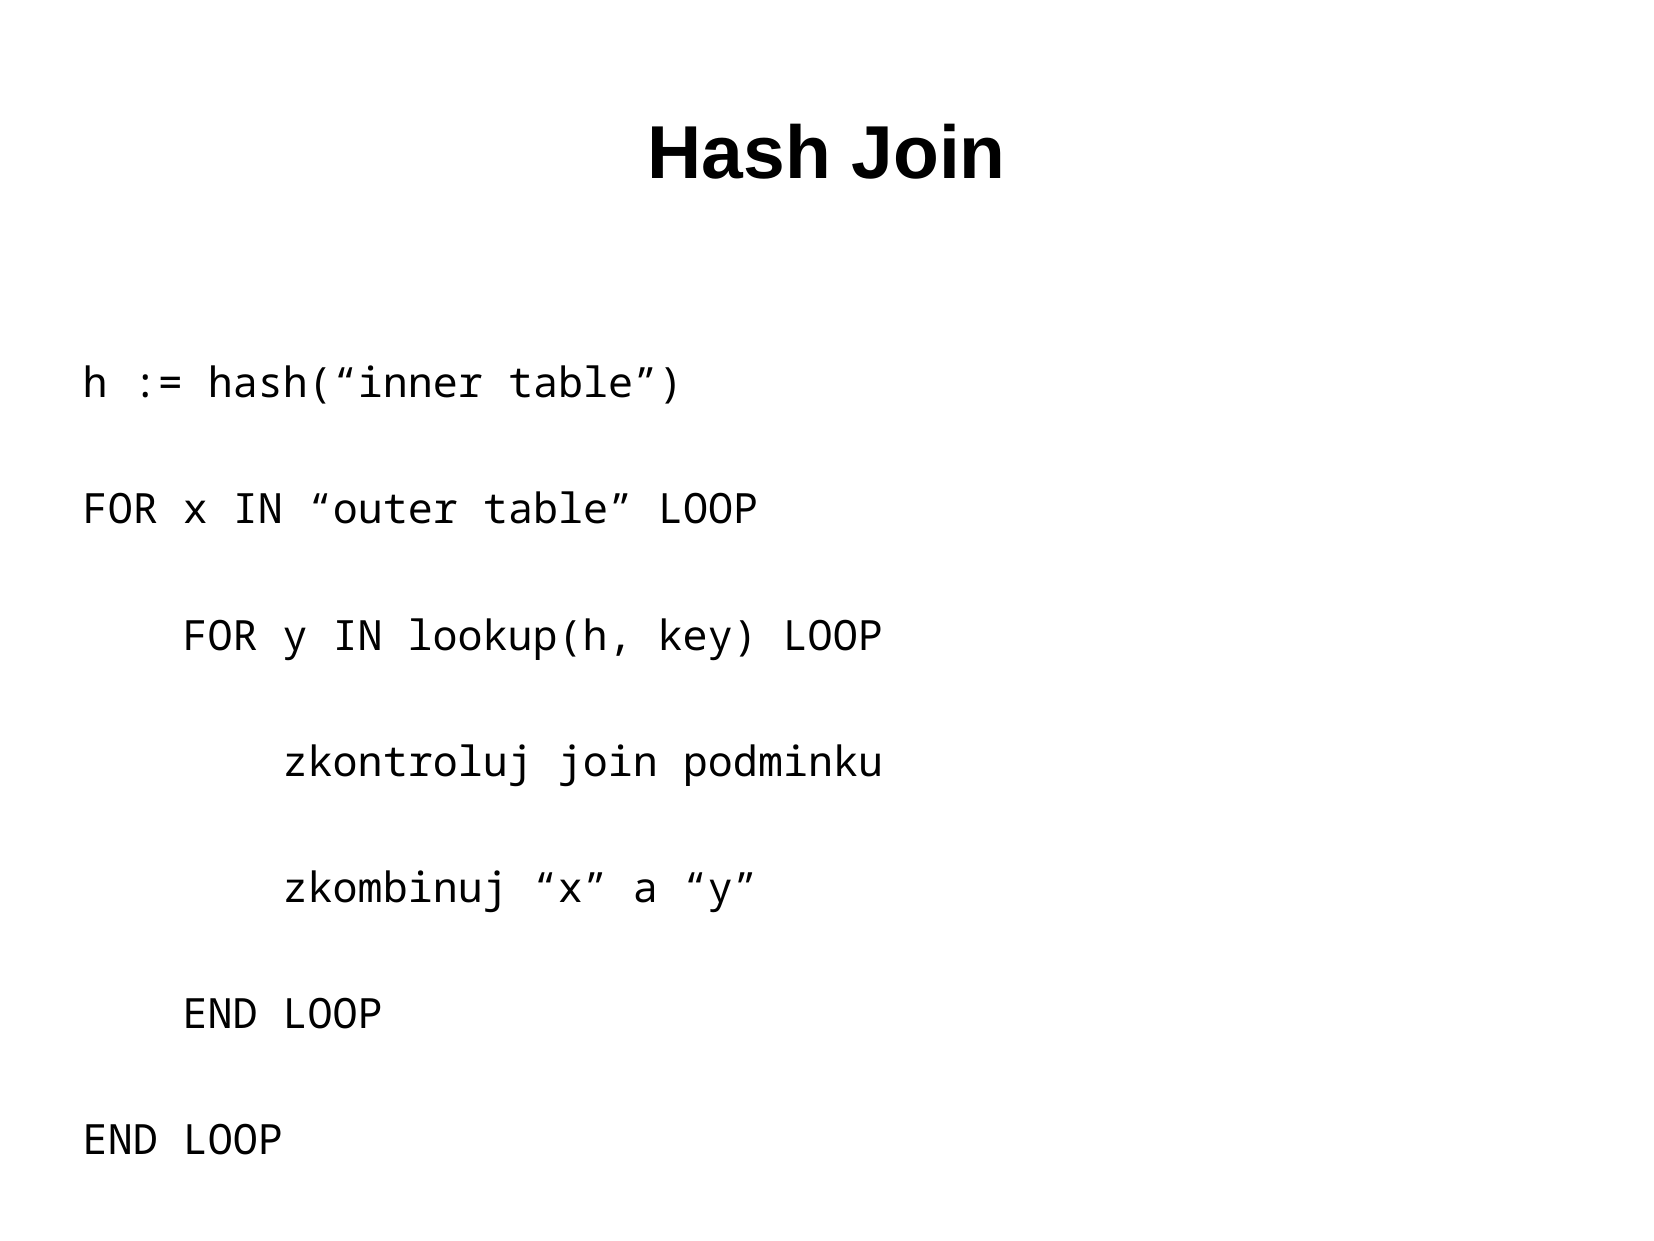

# Hash Join
h := hash(“inner table”)
FOR x IN “outer table” LOOP
 FOR y IN lookup(h, key) LOOP
 zkontroluj join podminku
 zkombinuj “x” a “y”
 END LOOP
END LOOP